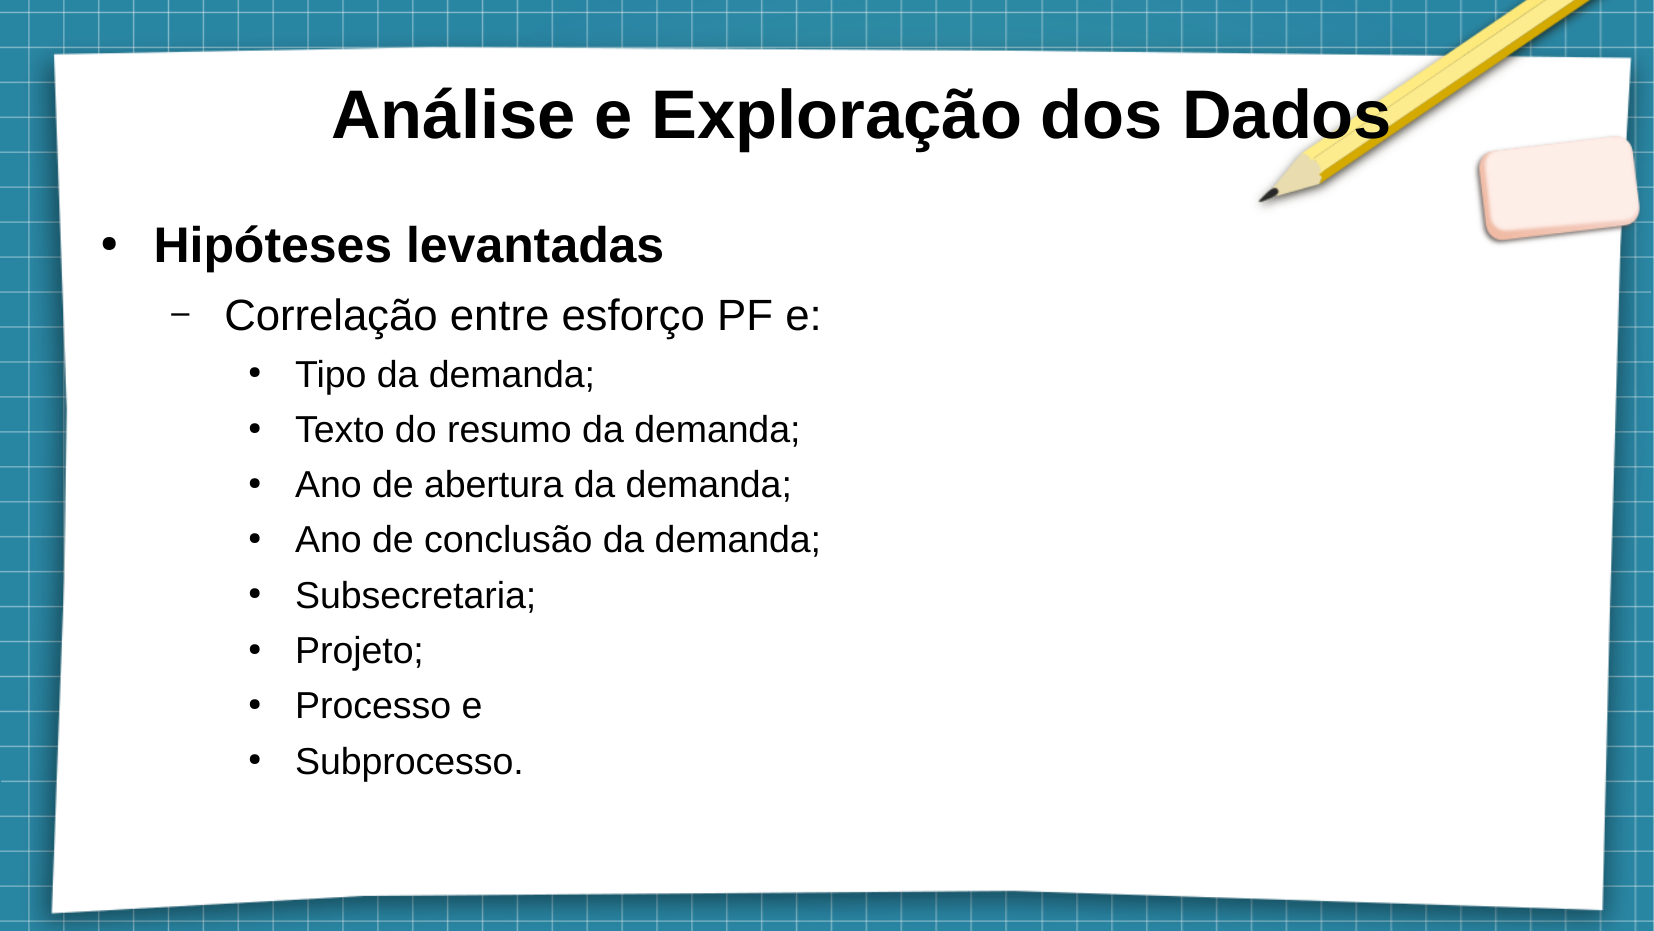

# Análise e Exploração dos Dados
Hipóteses levantadas
Correlação entre esforço PF e:
Tipo da demanda;
Texto do resumo da demanda;
Ano de abertura da demanda;
Ano de conclusão da demanda;
Subsecretaria;
Projeto;
Processo e
Subprocesso.